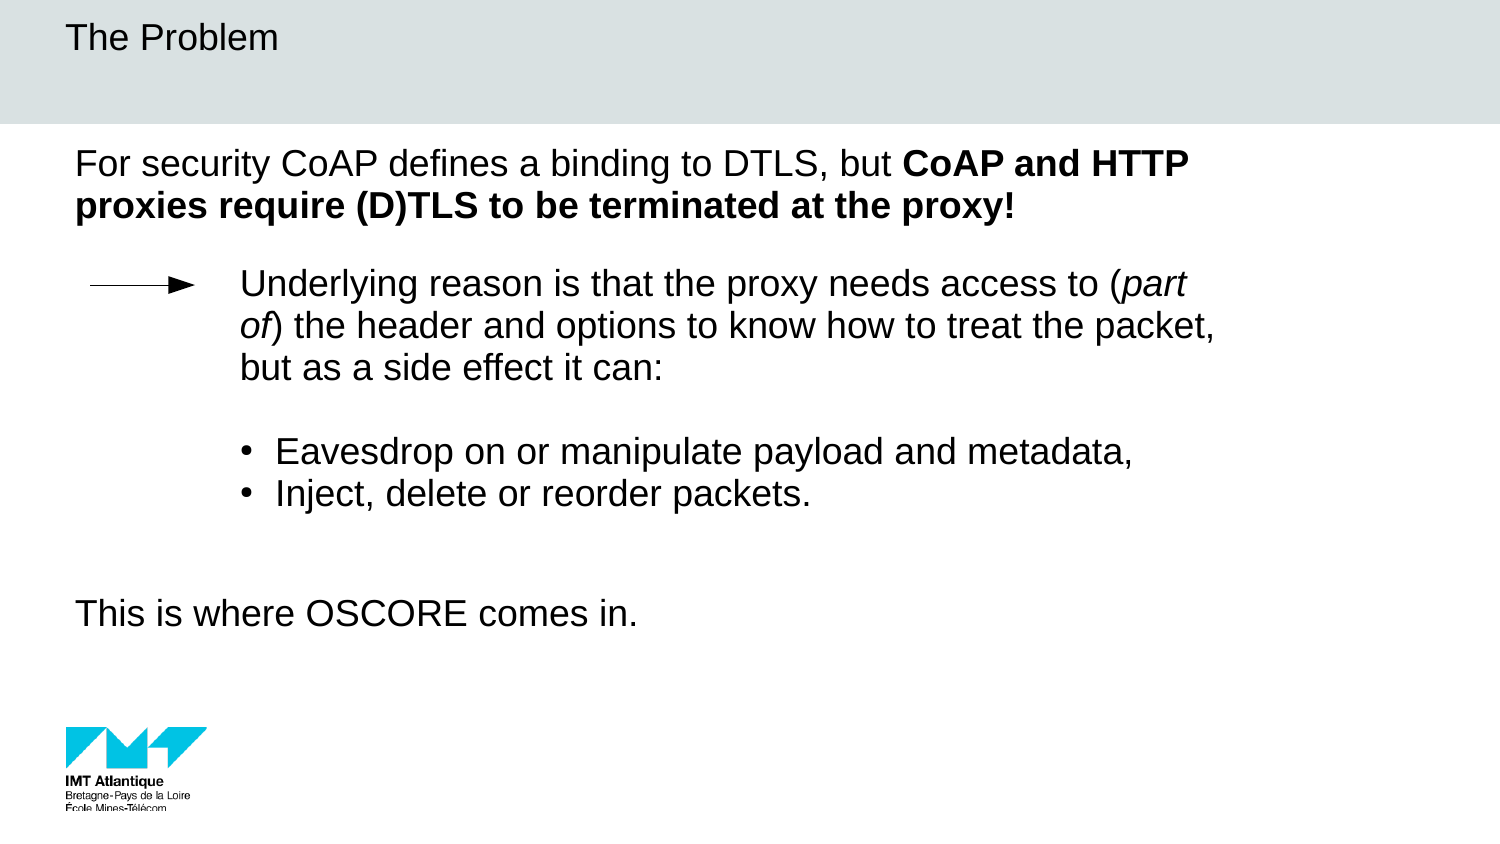

# The Problem
For security CoAP defines a binding to DTLS, but CoAP and HTTP proxies require (D)TLS to be terminated at the proxy!
Underlying reason is that the proxy needs access to (part of) the header and options to know how to treat the packet, but as a side effect it can:
Eavesdrop on or manipulate payload and metadata,
Inject, delete or reorder packets.
This is where OSCORE comes in.